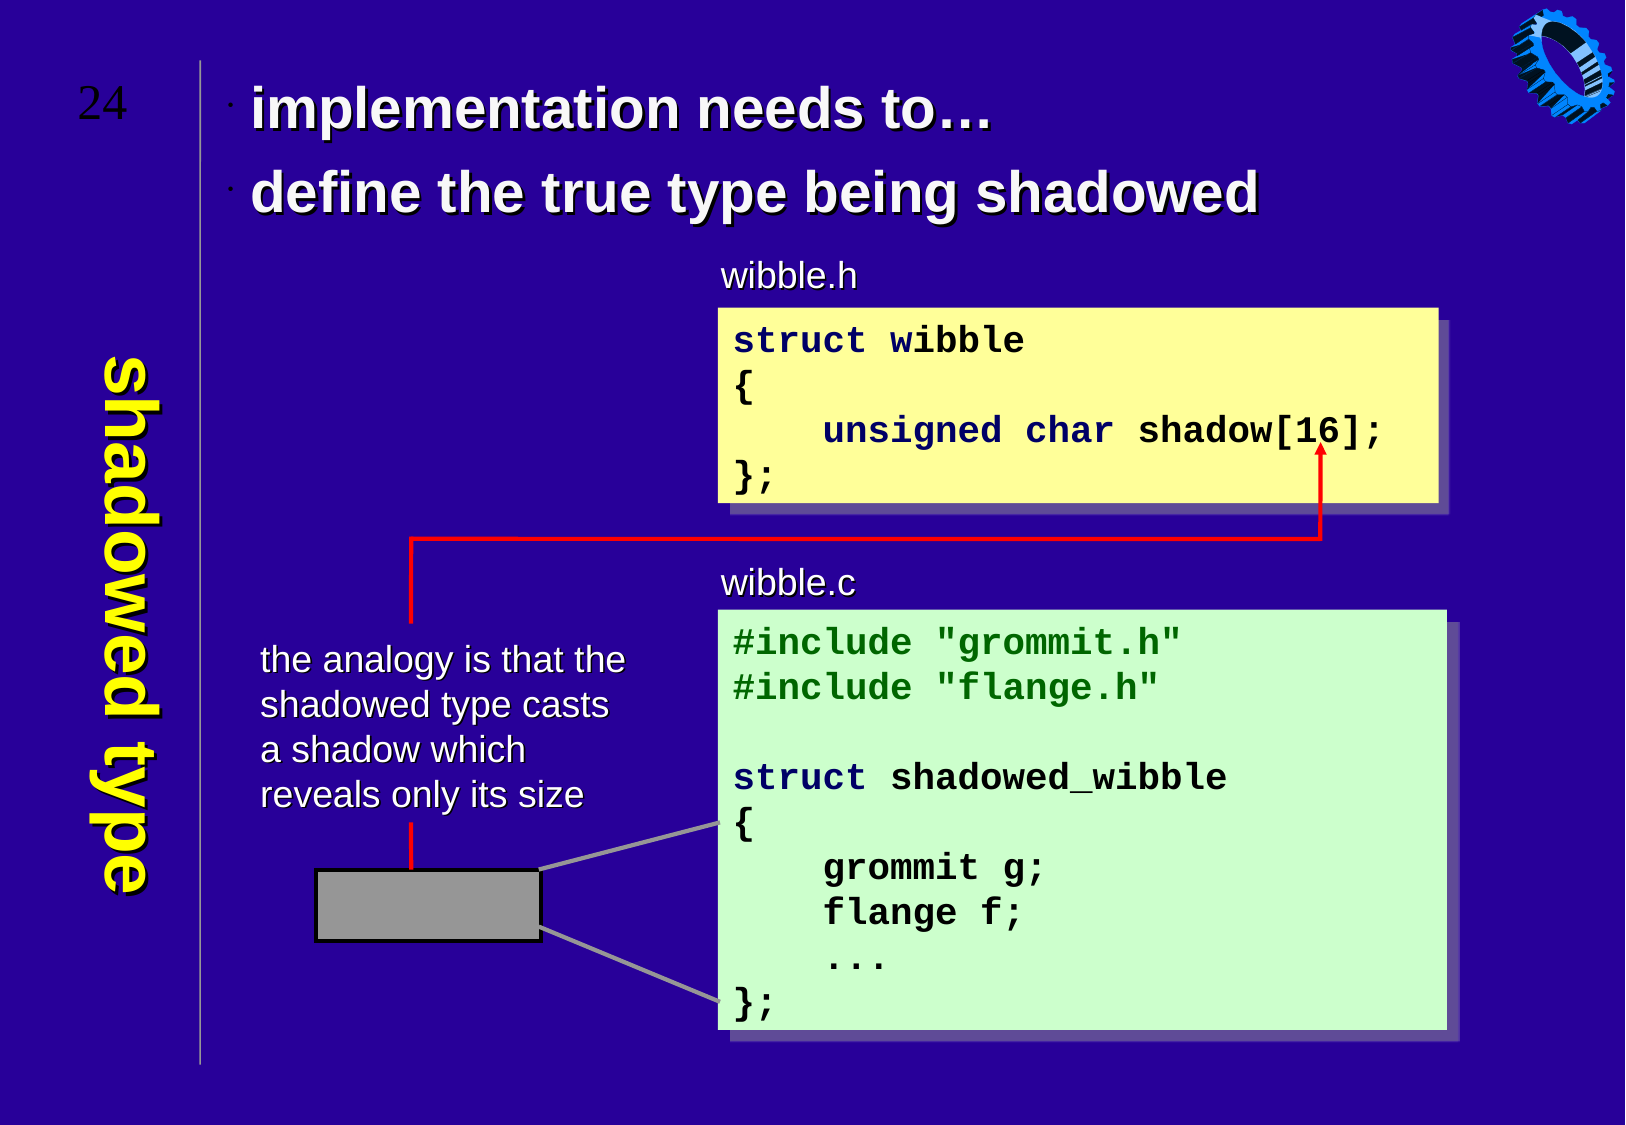

24
 implementation needs to…
 define the true type being shadowed
# shadowed type
wibble.h
struct wibble
{
 unsigned char shadow[16];
};
wibble.c
#include "grommit.h"
#include "flange.h"
struct shadowed_wibble
{
 grommit g;
 flange f;
 ...
};
the analogy is that the
shadowed type casts
a shadow which
reveals only its size